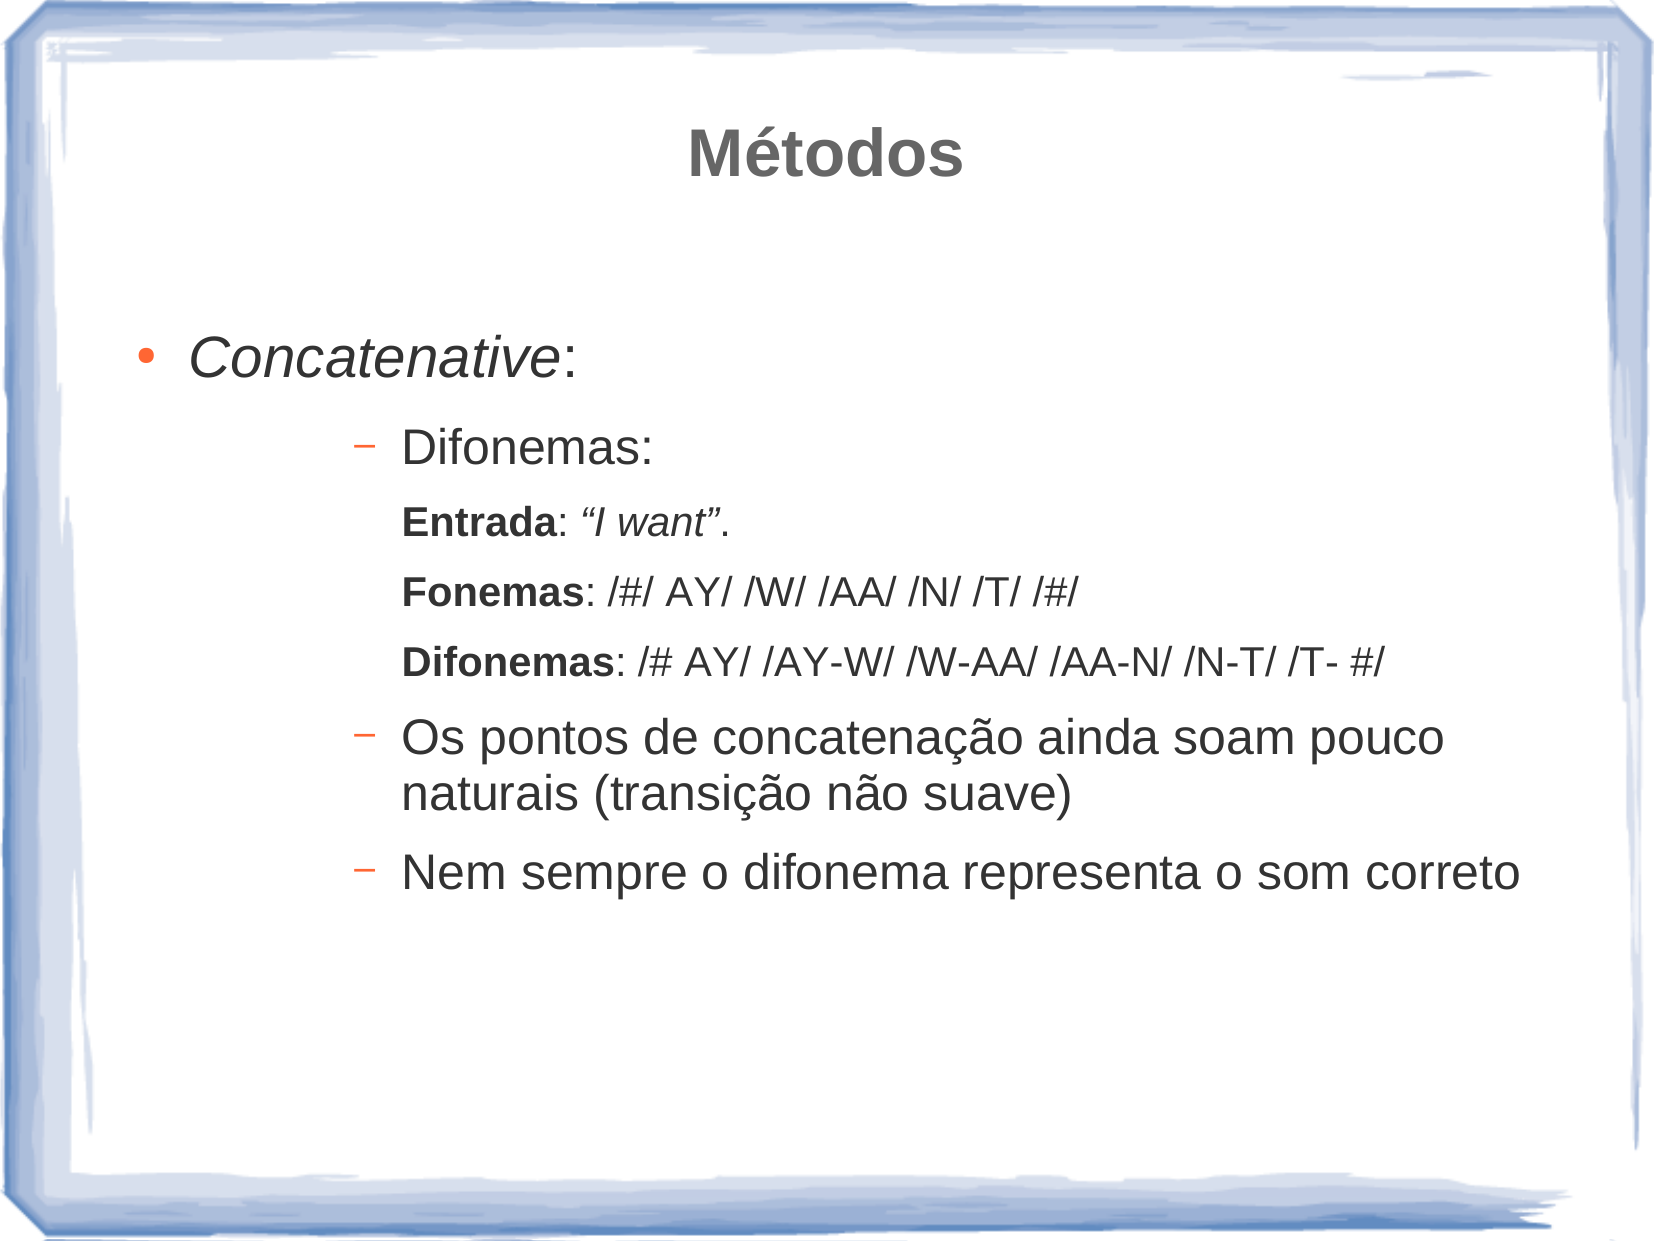

# Métodos
Concatenative:
Difonemas:
Entrada: “I want”.
Fonemas: /#/ AY/ /W/ /AA/ /N/ /T/ /#/
Difonemas: /# AY/ /AY-W/ /W-AA/ /AA-N/ /N-T/ /T- #/
Os pontos de concatenação ainda soam pouco naturais (transição não suave)
Nem sempre o difonema representa o som correto